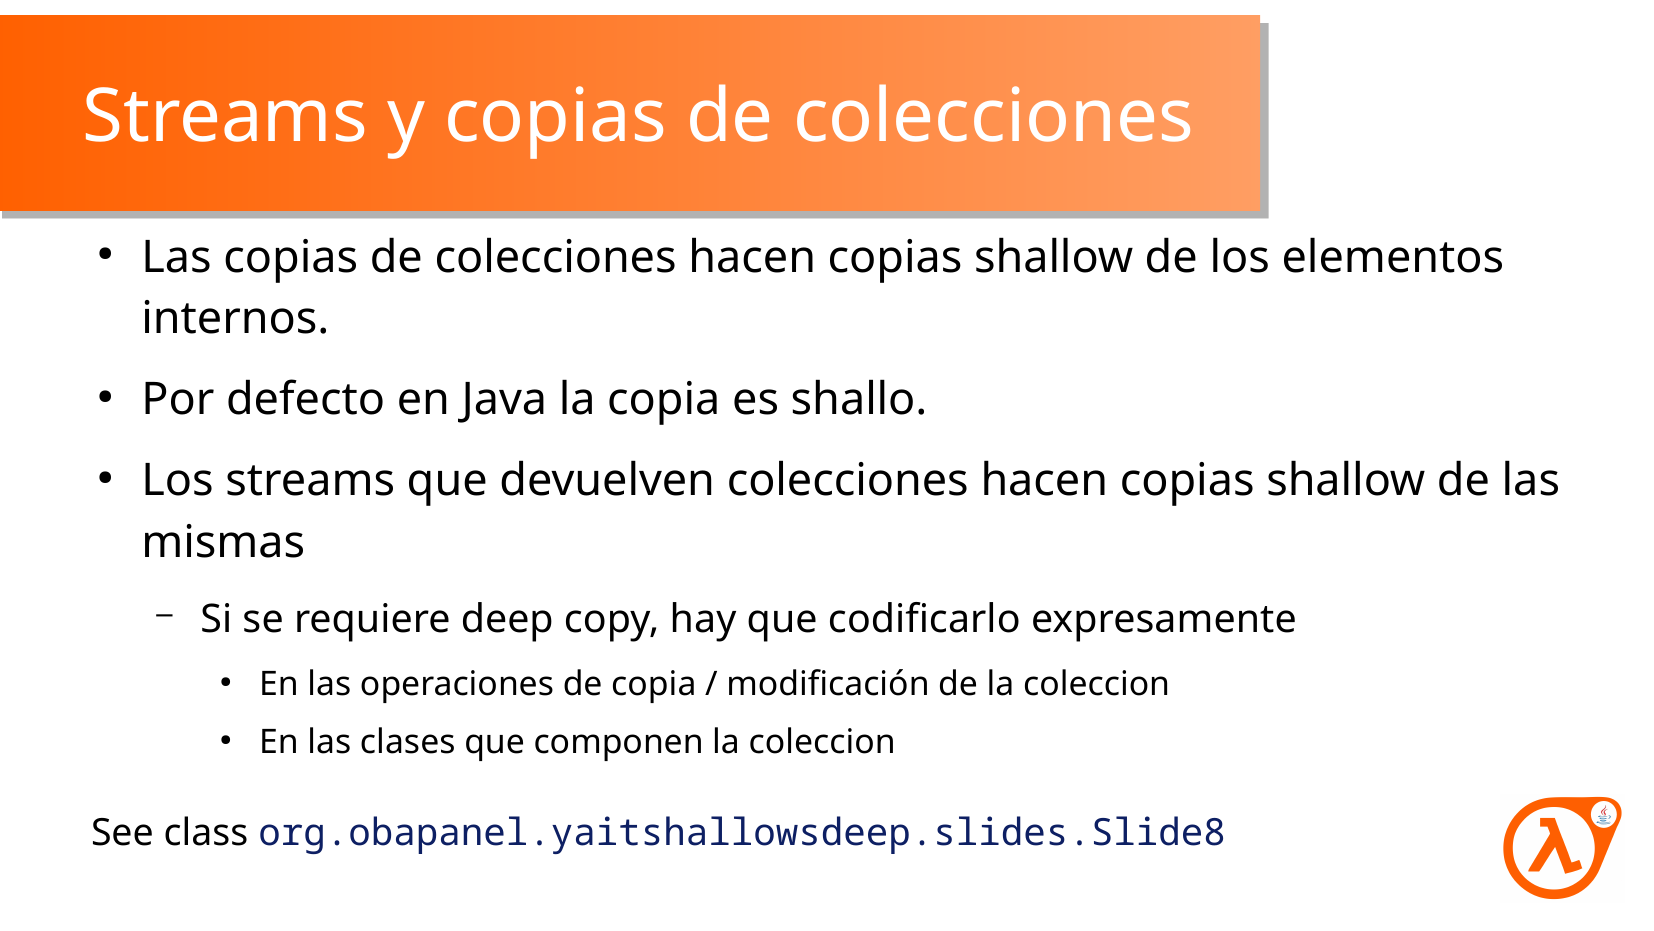

# Streams y copias de colecciones
Las copias de colecciones hacen copias shallow de los elementos internos.
Por defecto en Java la copia es shallo.
Los streams que devuelven colecciones hacen copias shallow de las mismas
Si se requiere deep copy, hay que codificarlo expresamente
En las operaciones de copia / modificación de la coleccion
En las clases que componen la coleccion
See class org.obapanel.yaitshallowsdeep.slides.Slide8